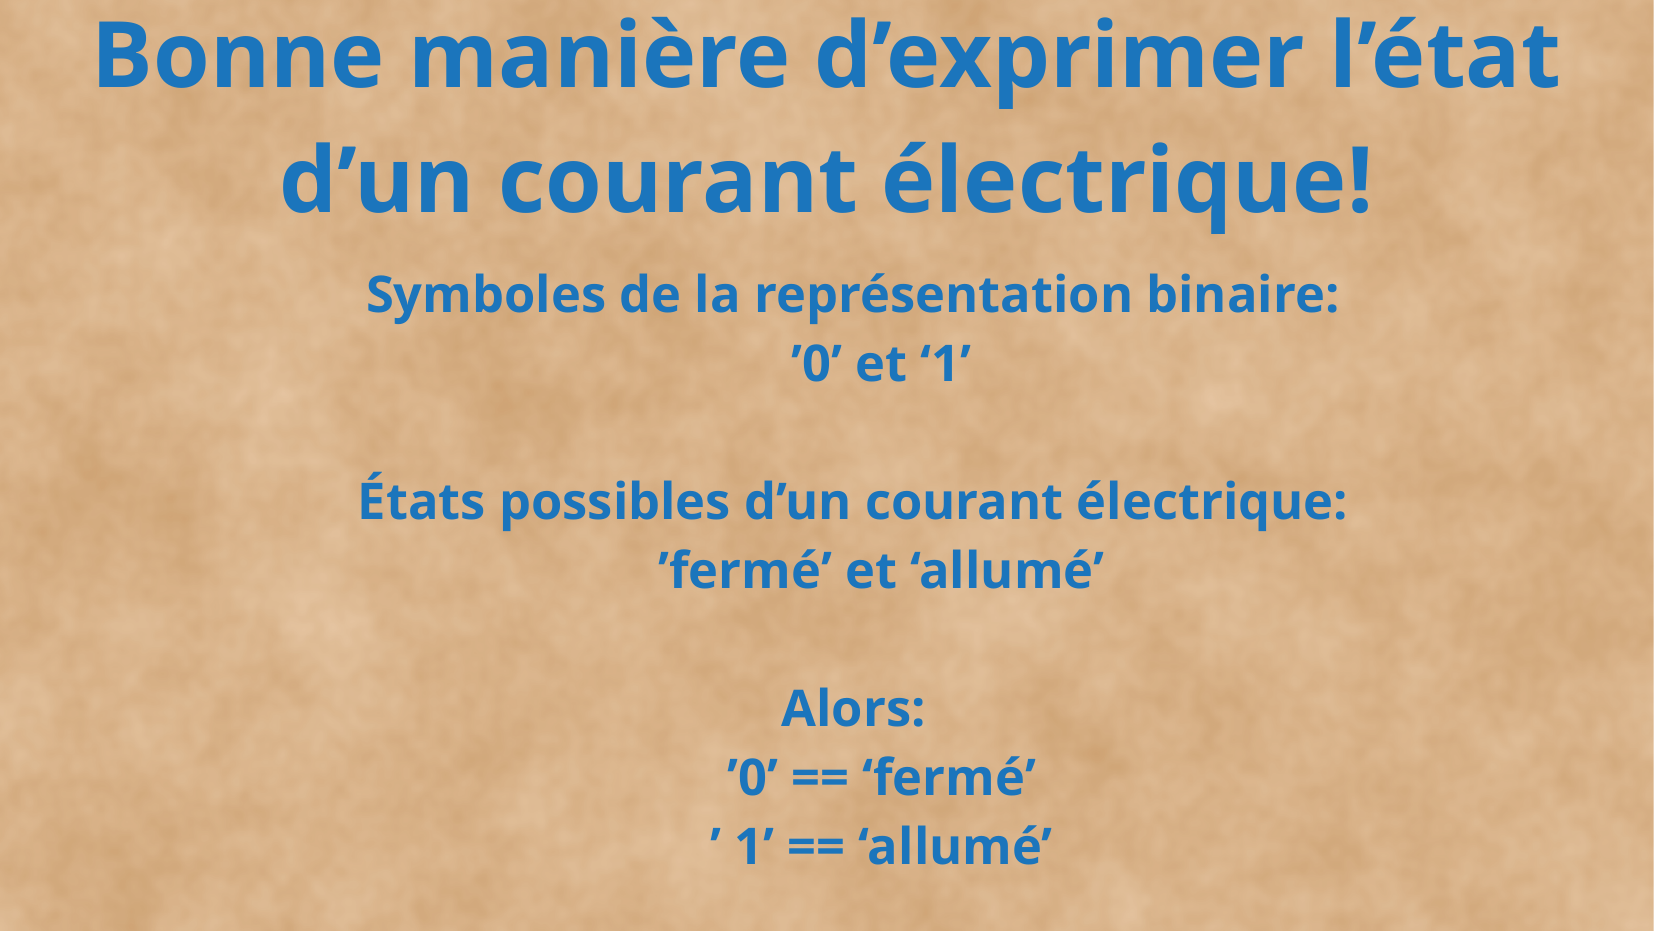

# Bonne manière d’exprimer l’état d’un courant électrique!
Symboles de la représentation binaire:
	’0’ et ‘1’
États possibles d’un courant électrique:
	’fermé’ et ‘allumé’
Alors:
	’0’ == ‘fermé’
	’ 1’ == ‘allumé’